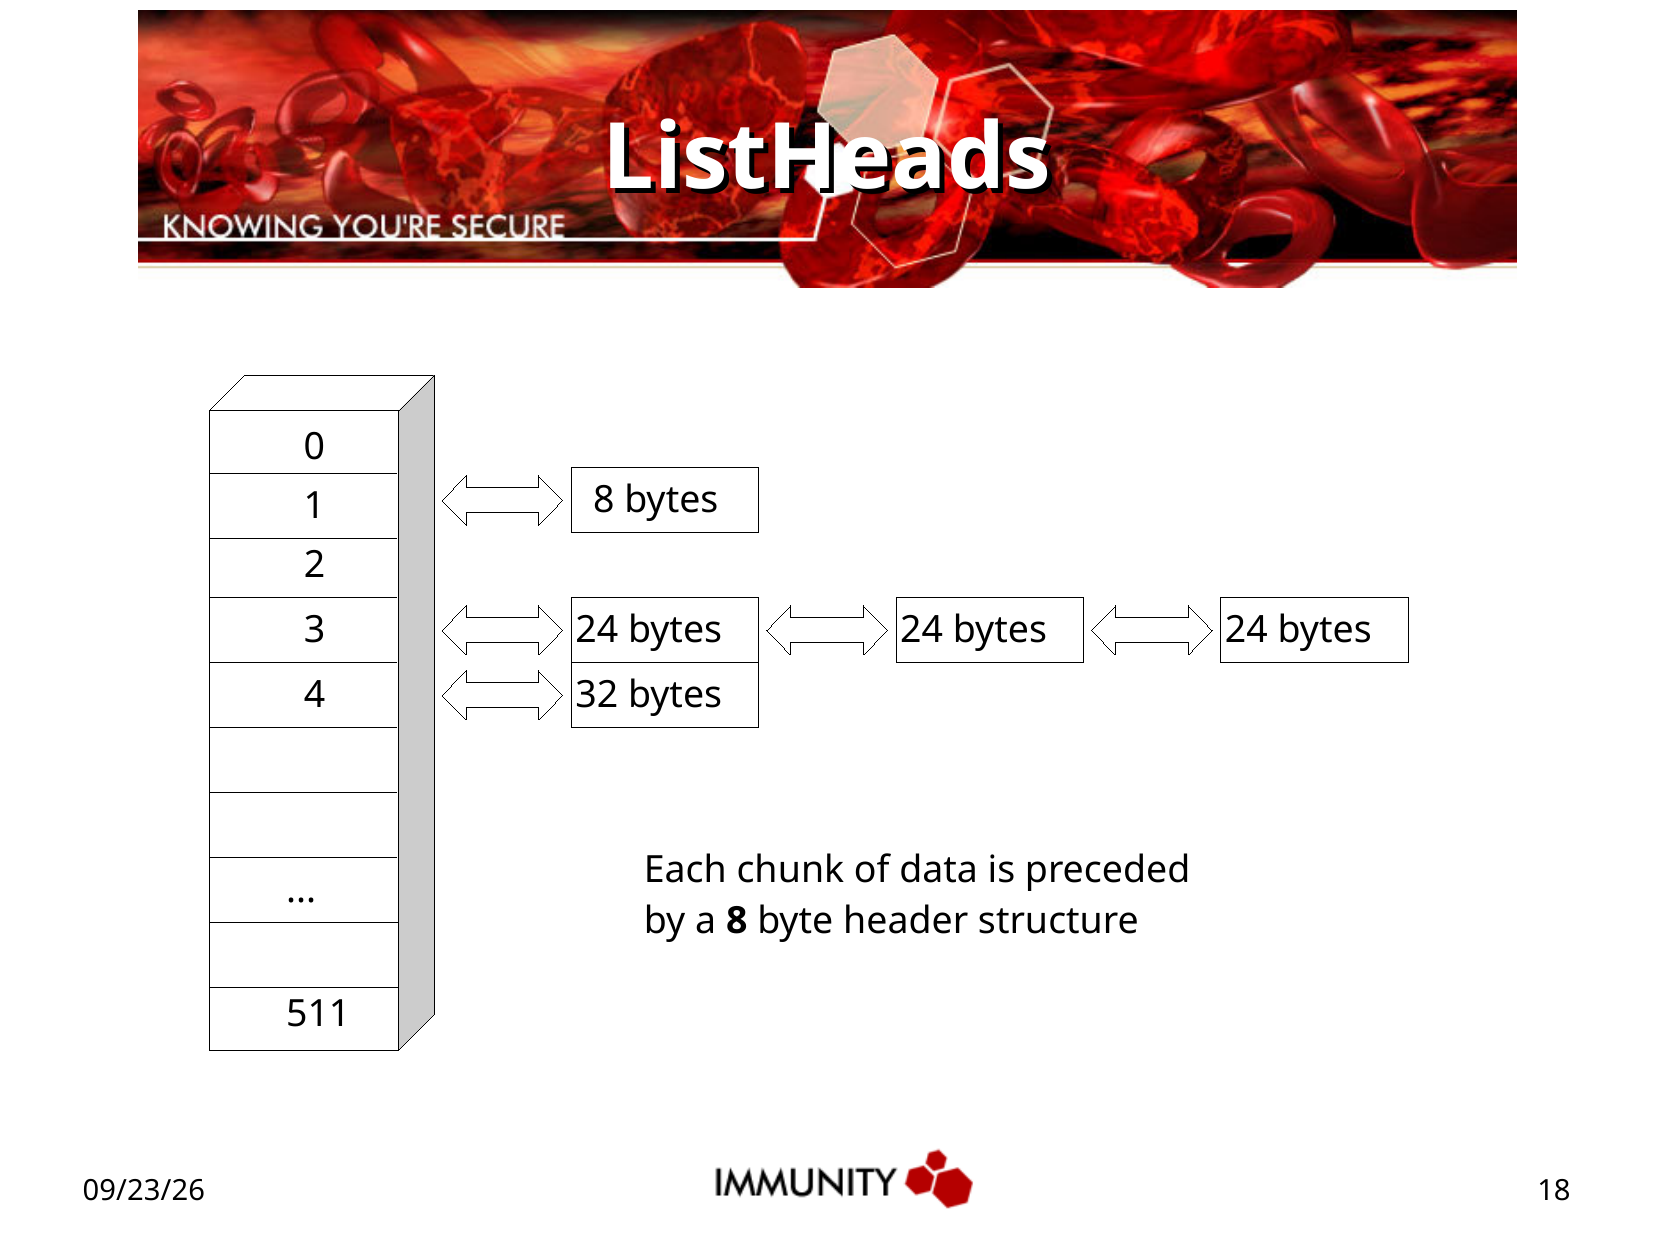

# ListHeads
0
8 bytes
1
2
3
24 bytes
24 bytes
24 bytes
4
32 bytes
Each chunk of data is preceded
by a 8 byte header structure
...
511
18